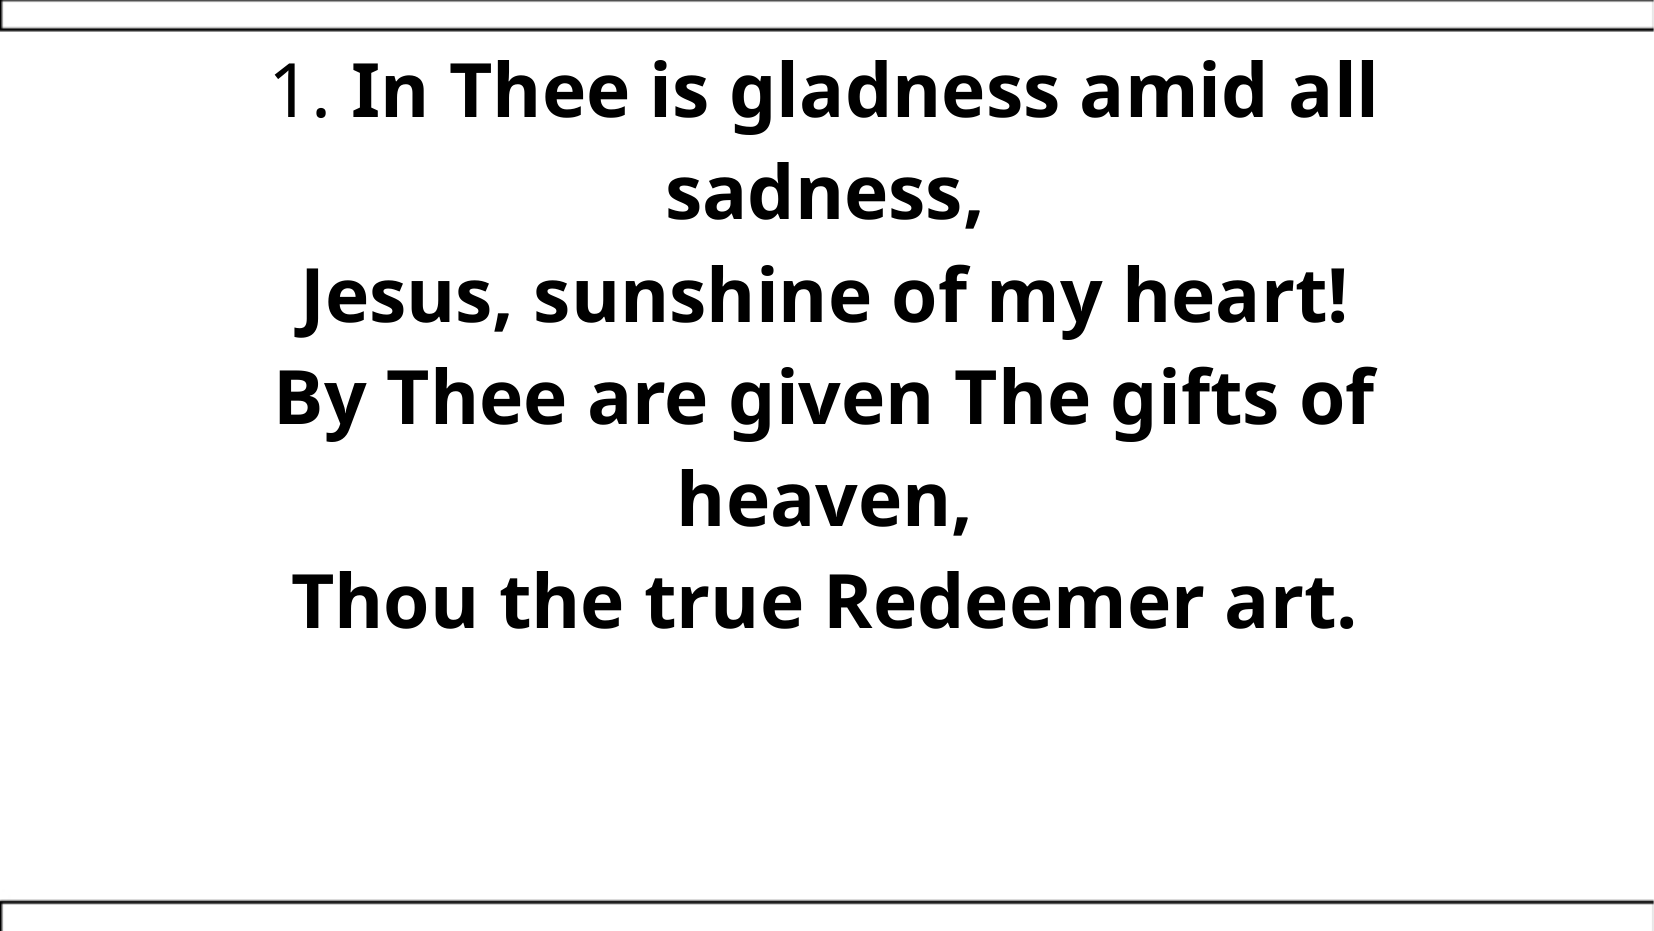

1. In Thee is gladness amid all sadness,
Jesus, sunshine of my heart!
By Thee are given The gifts of heaven,
Thou the true Redeemer art.